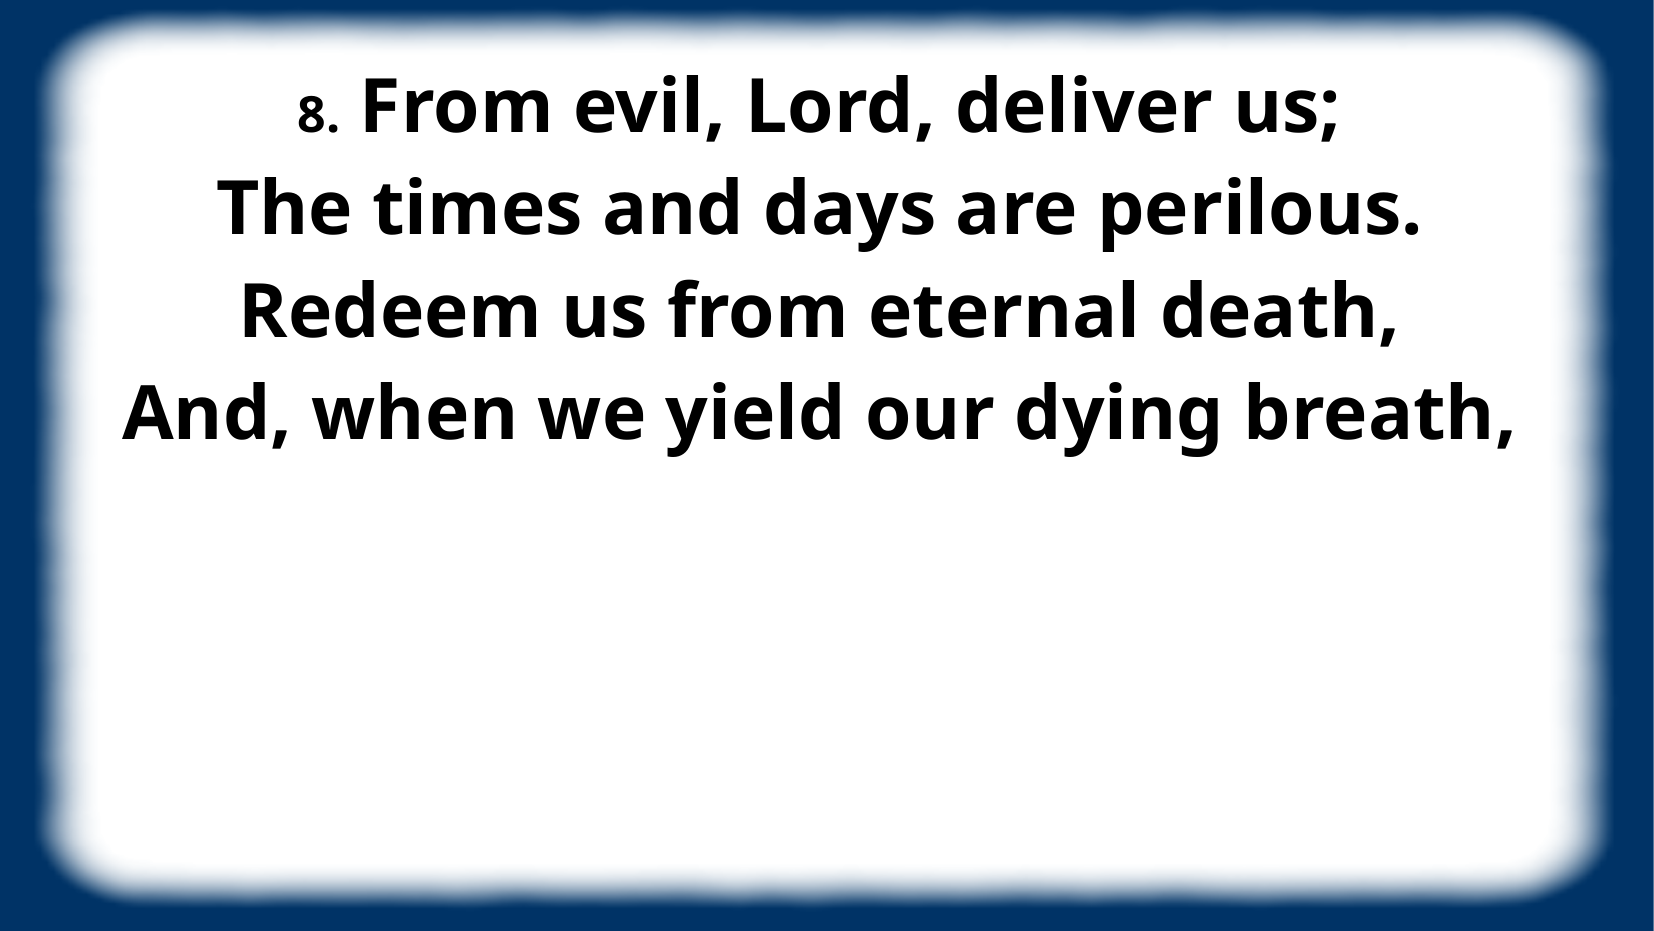

8. From evil, Lord, deliver us;
The times and days are perilous.
Redeem us from eternal death,
And, when we yield our dying breath,